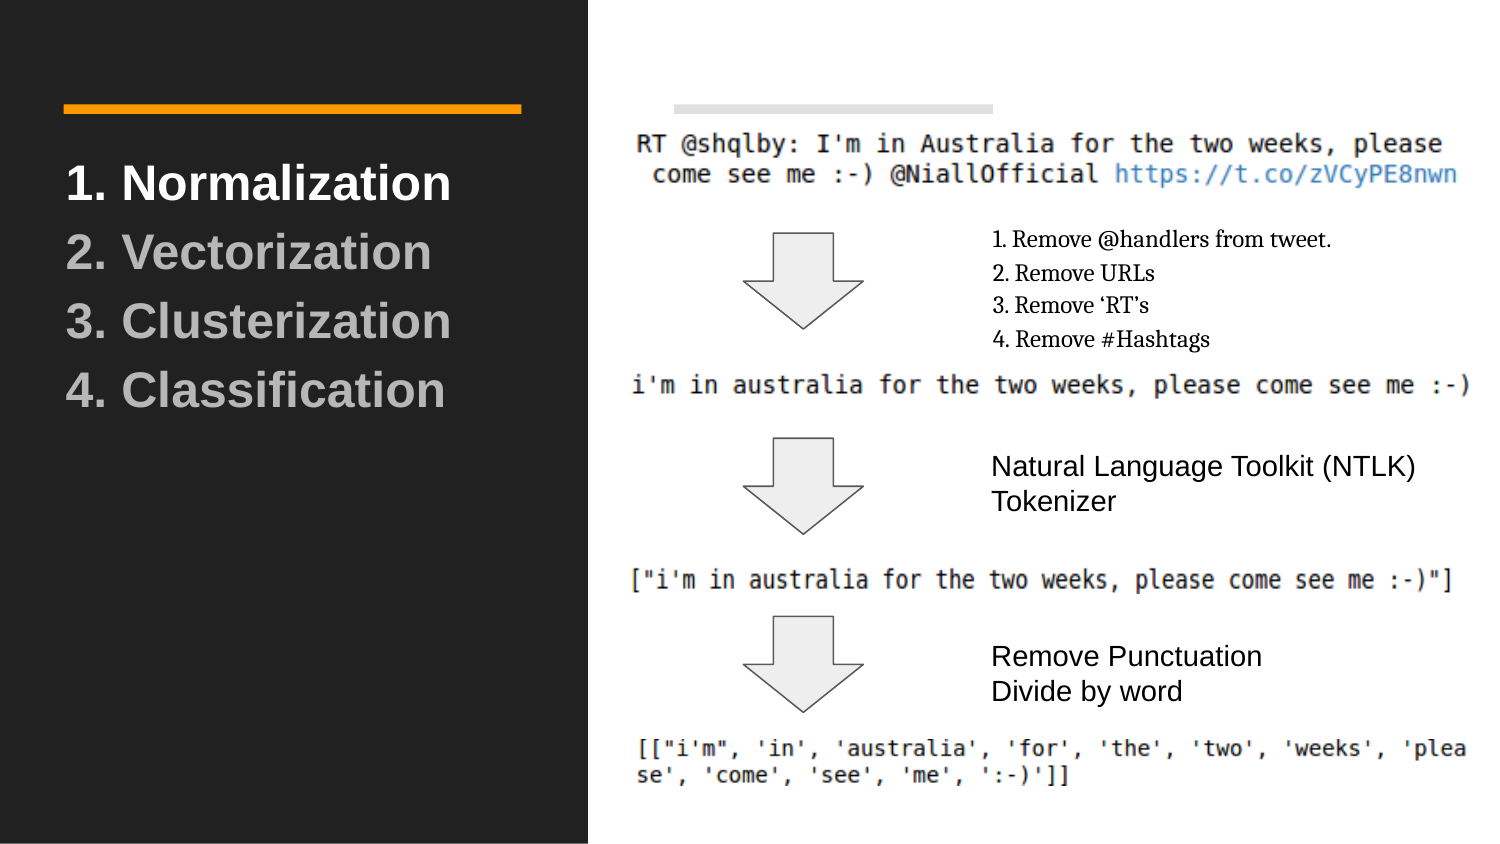

# 1. Normalization 2. Vectorization 3. Clusterization 4. Classification
1. Remove @handlers from tweet.
2. Remove URLs
3. Remove ‘RT’s
4. Remove #Hashtags
Natural Language Toolkit (NTLK)
Tokenizer
Remove Punctuation
Divide by word